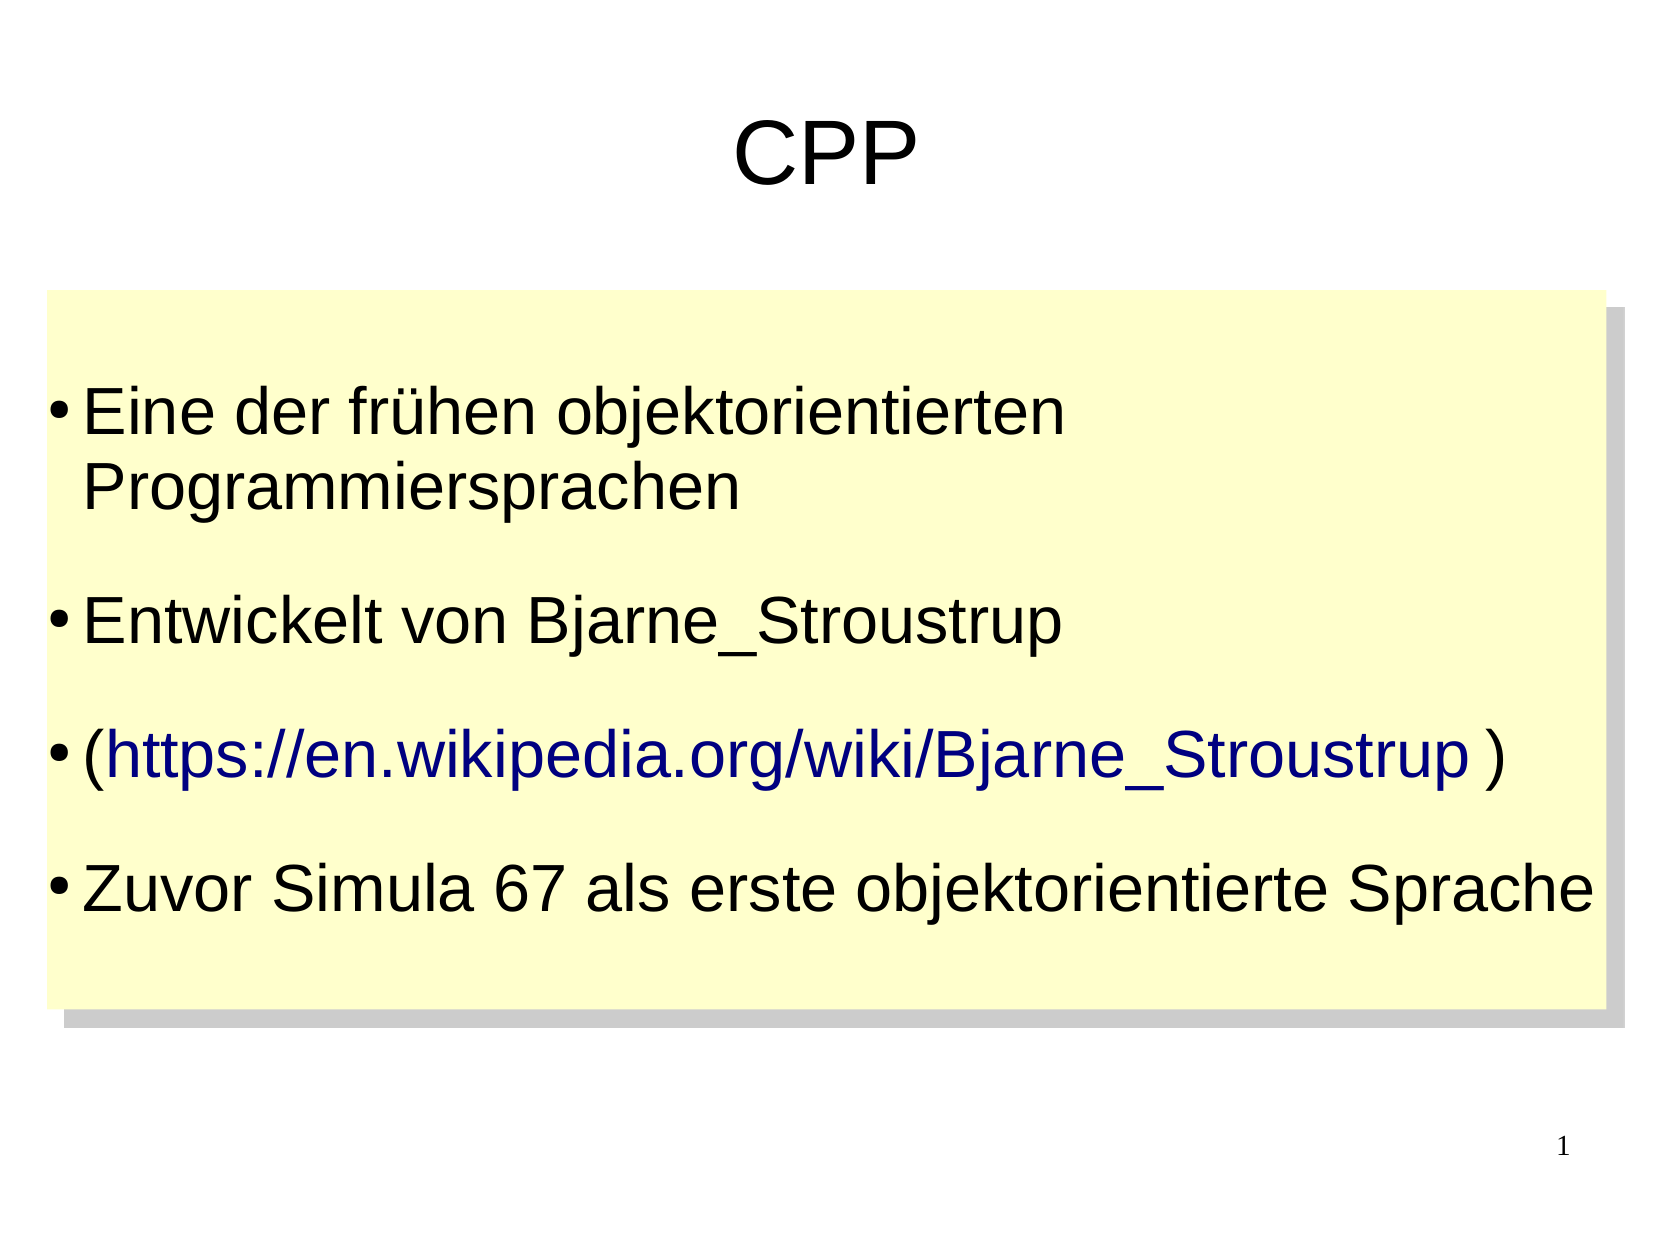

# CPP
Eine der frühen objektorientierten Programmiersprachen
Entwickelt von Bjarne_Stroustrup
(https://en.wikipedia.org/wiki/Bjarne_Stroustrup	)
Zuvor Simula 67 als erste objektorientierte Sprache
1